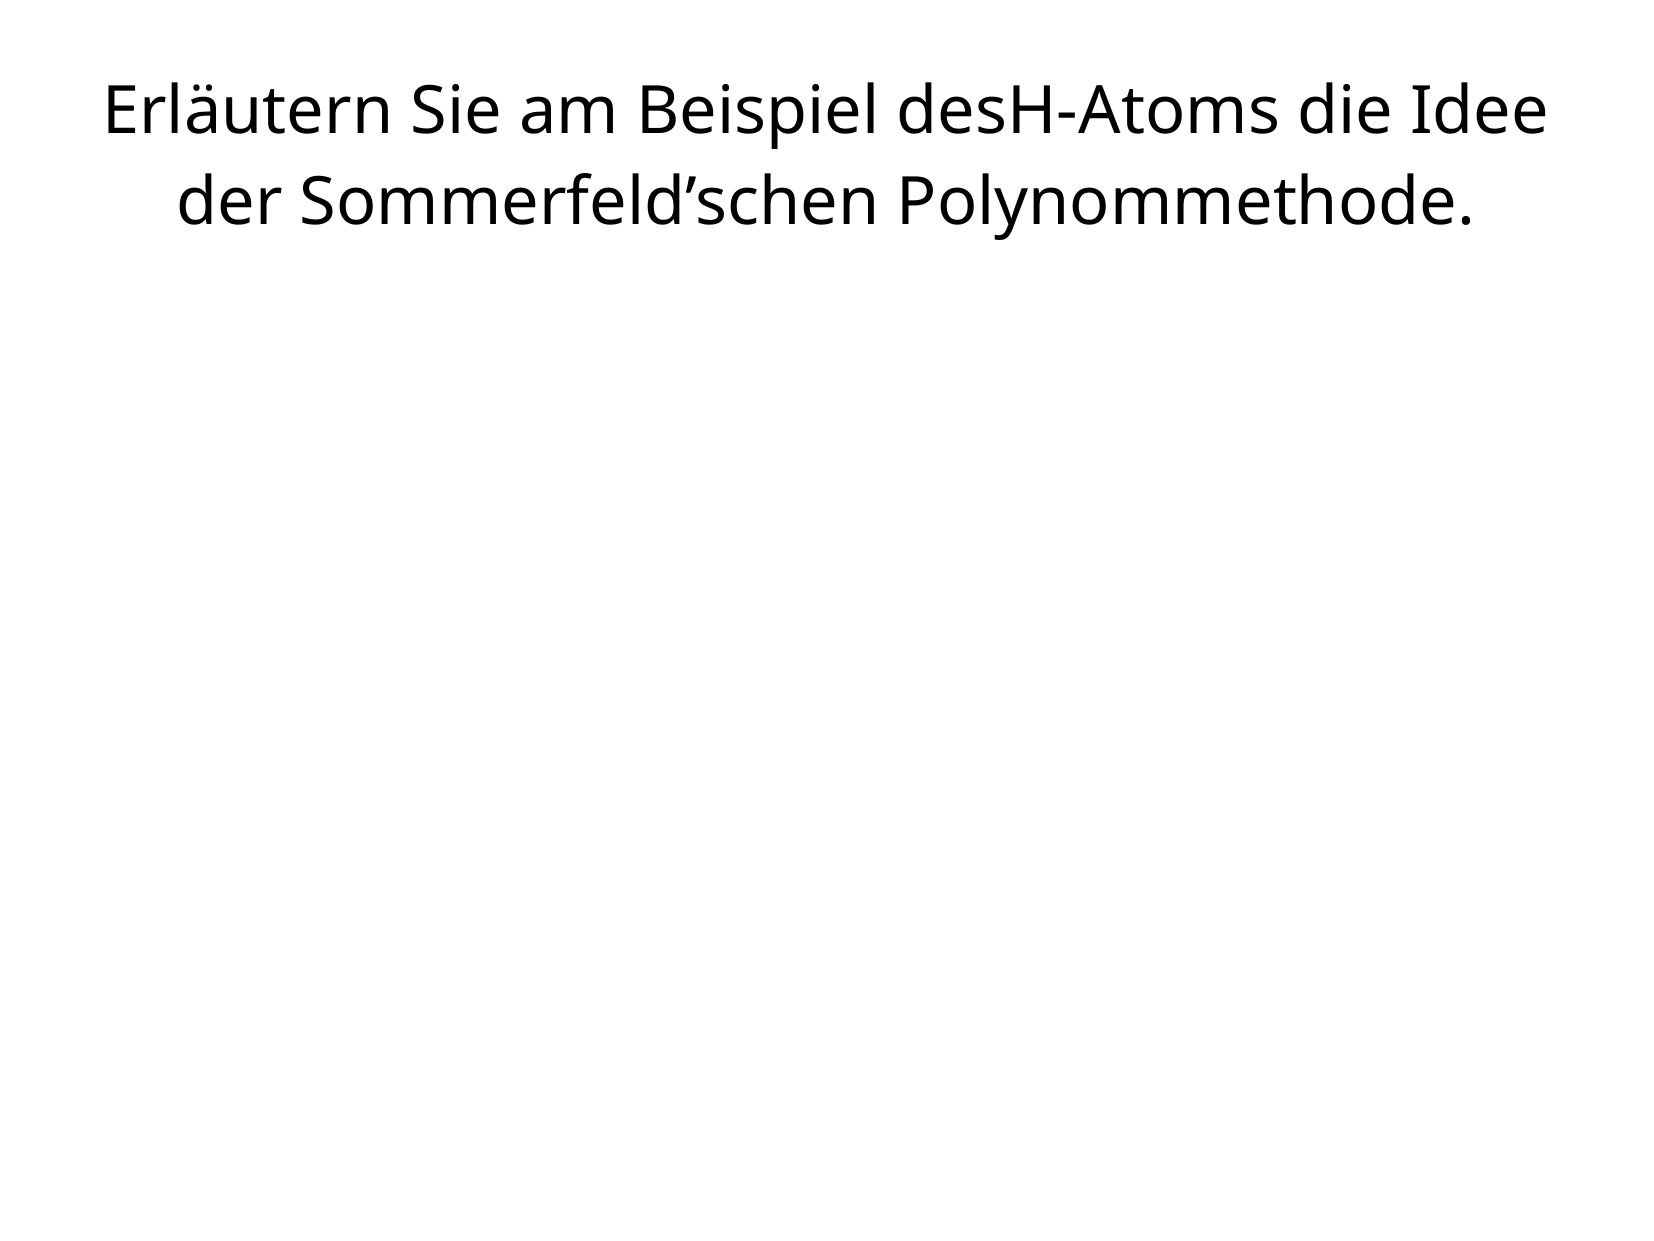

# Erläutern Sie am Beispiel desH-Atoms die Idee der Sommerfeld’schen Polynommethode.